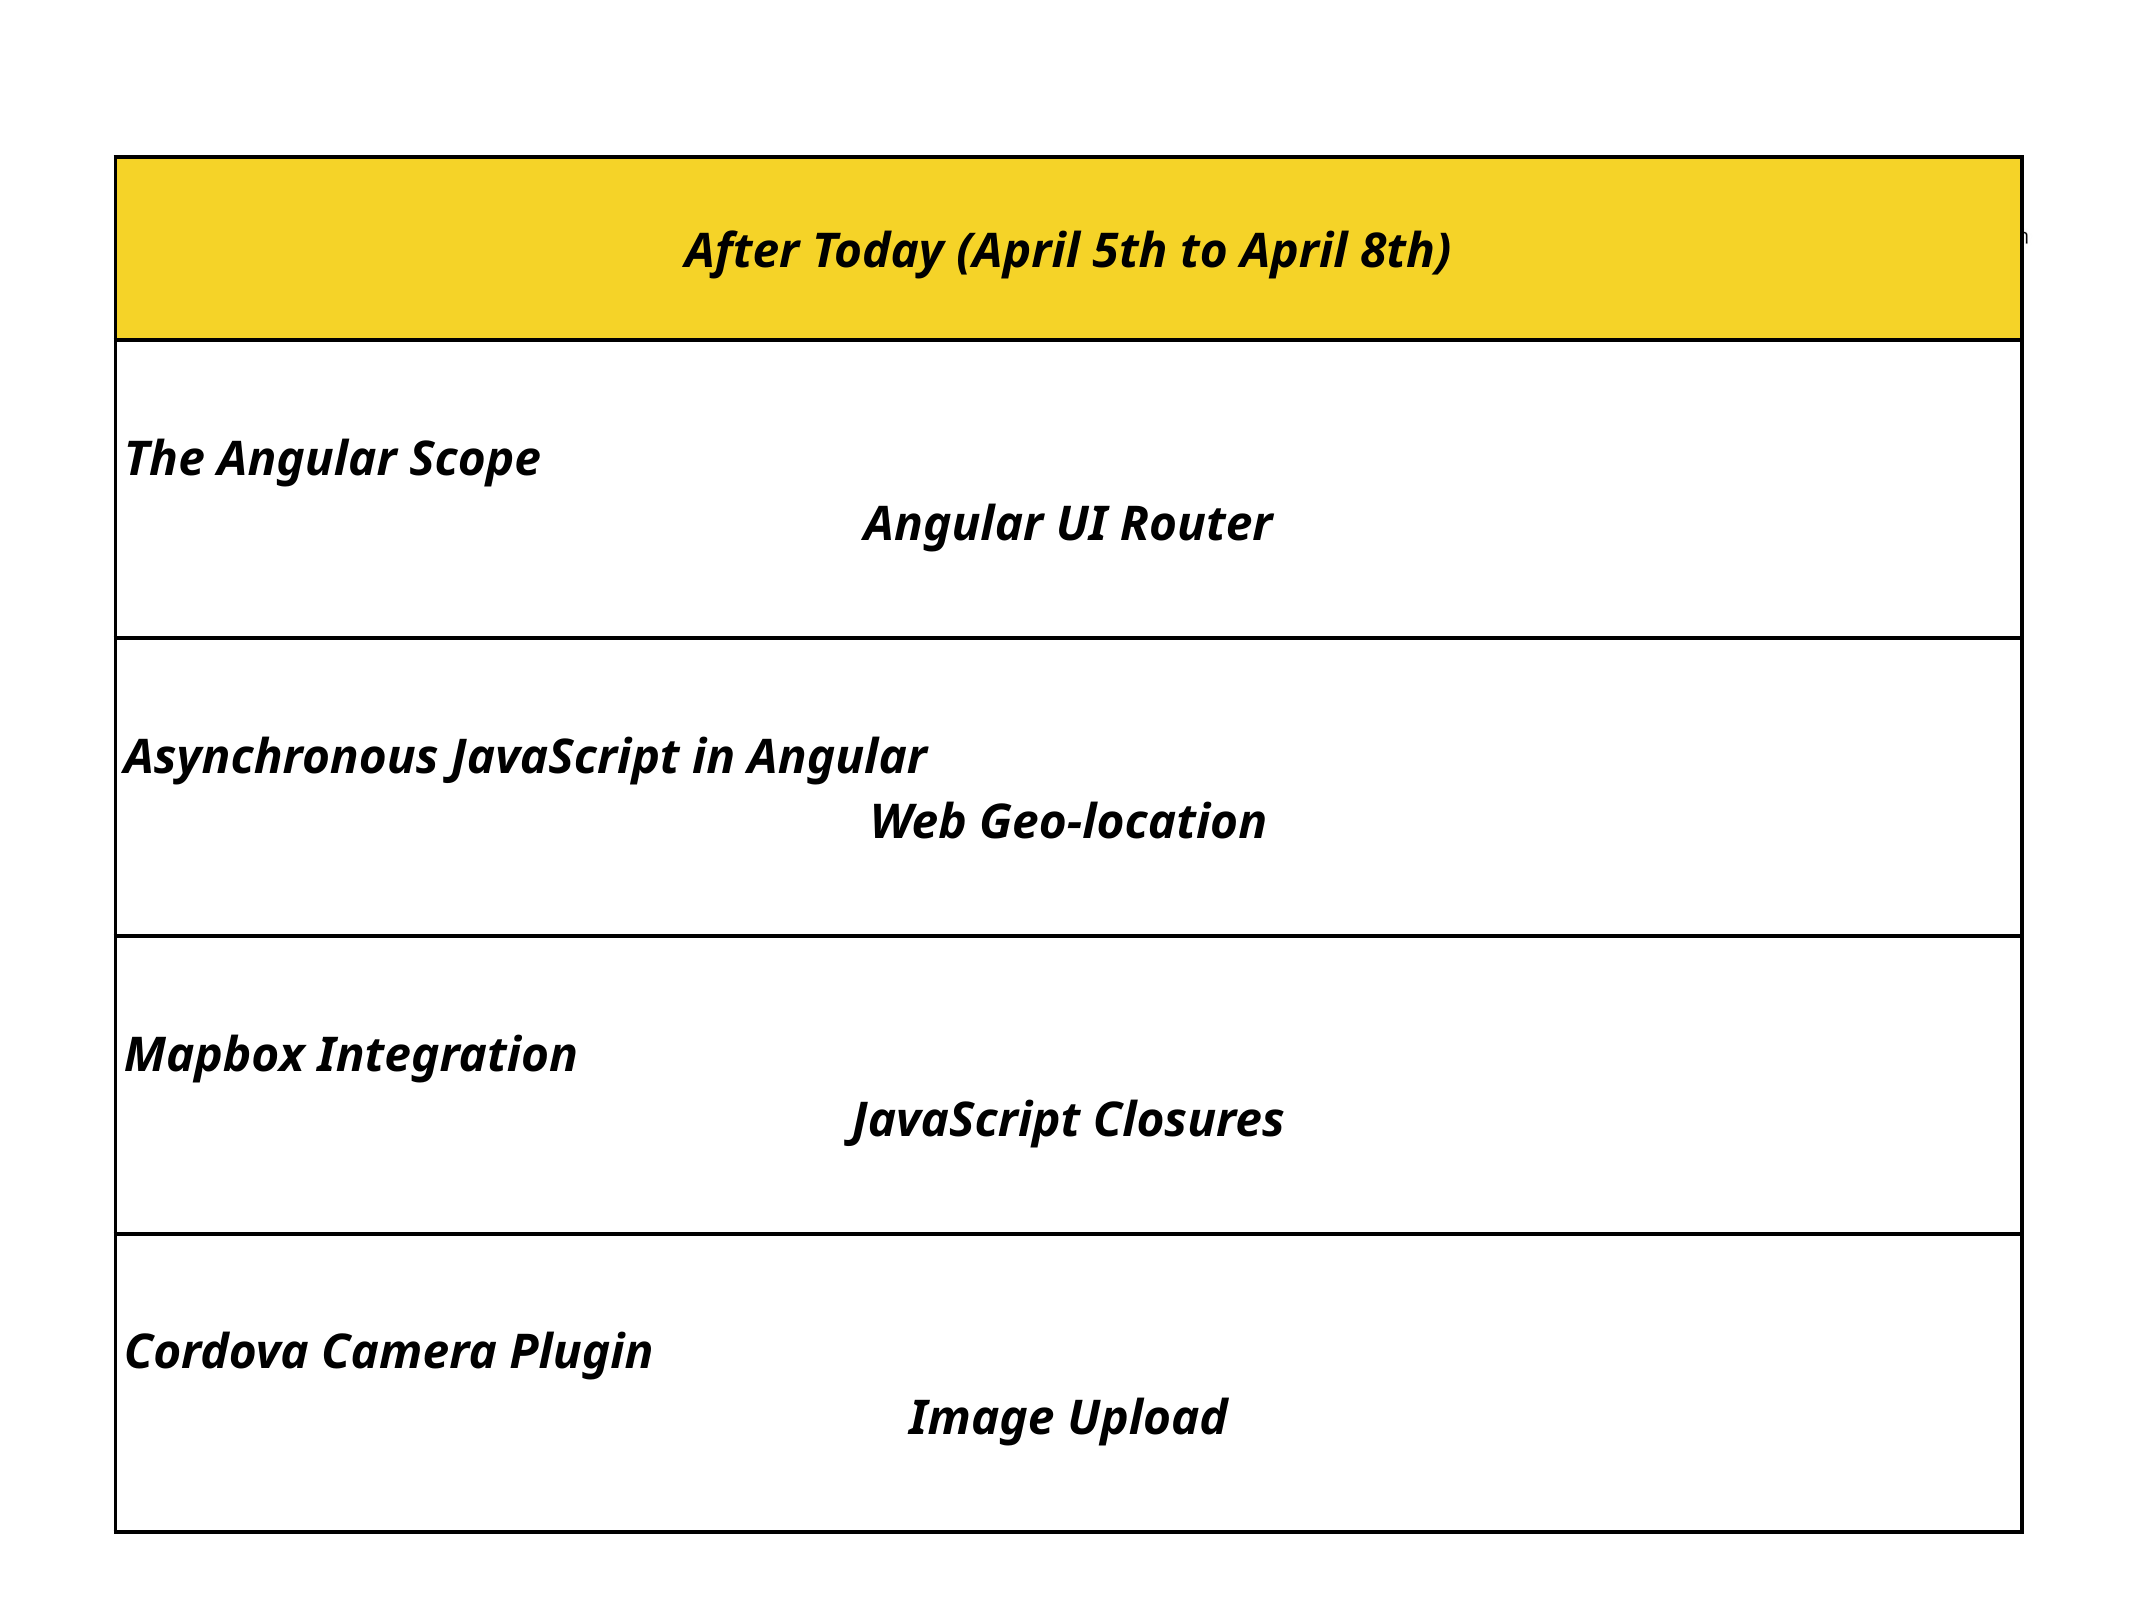

| After Today (April 5th to April 8th) |
| --- |
| The Angular Scope Angular UI Router |
| Asynchronous JavaScript in Angular Web Geo-location |
| Mapbox Integration JavaScript Closures |
| Cordova Camera Plugin Image Upload |